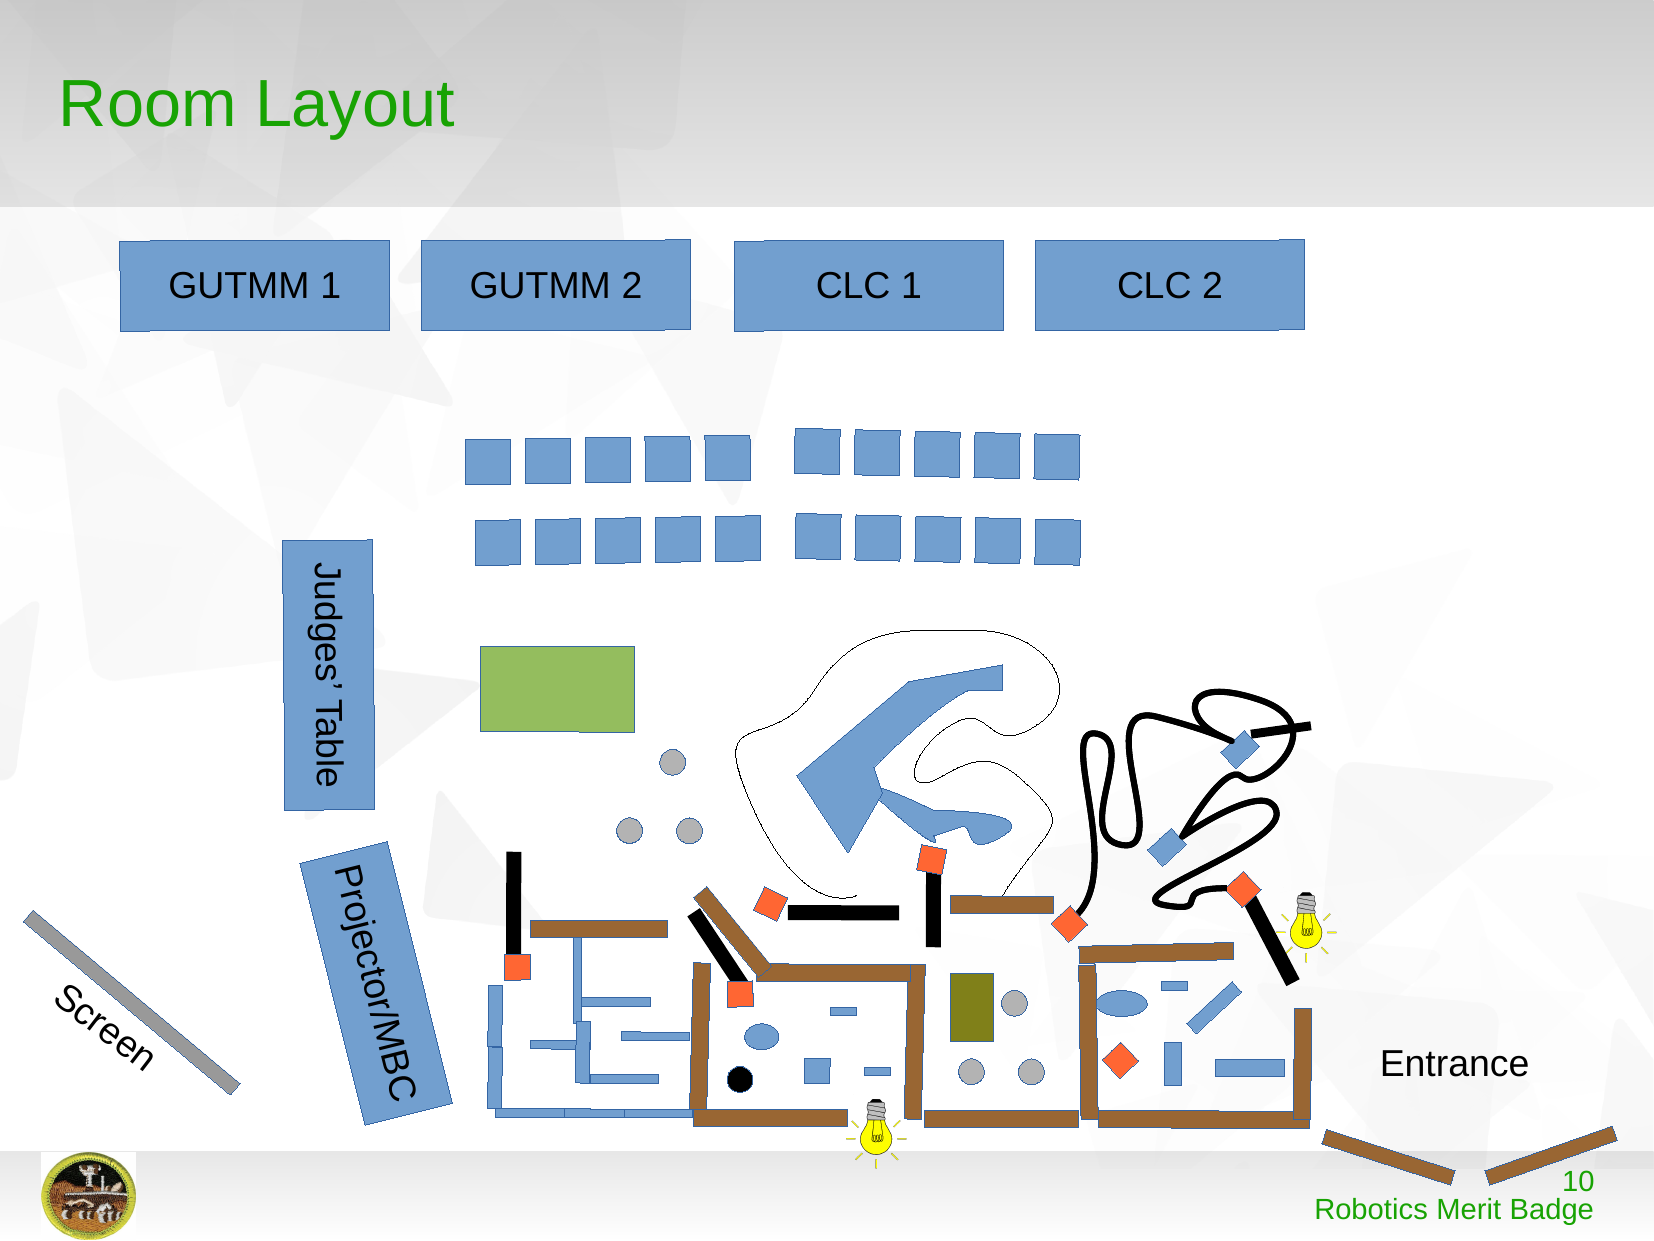

# Room Layout
GUTMM 2
CLC 2
GUTMM 1
CLC	 1
Judges’ Table
Projector/MBC
Screen
Entrance
10
Robotics Merit Badge